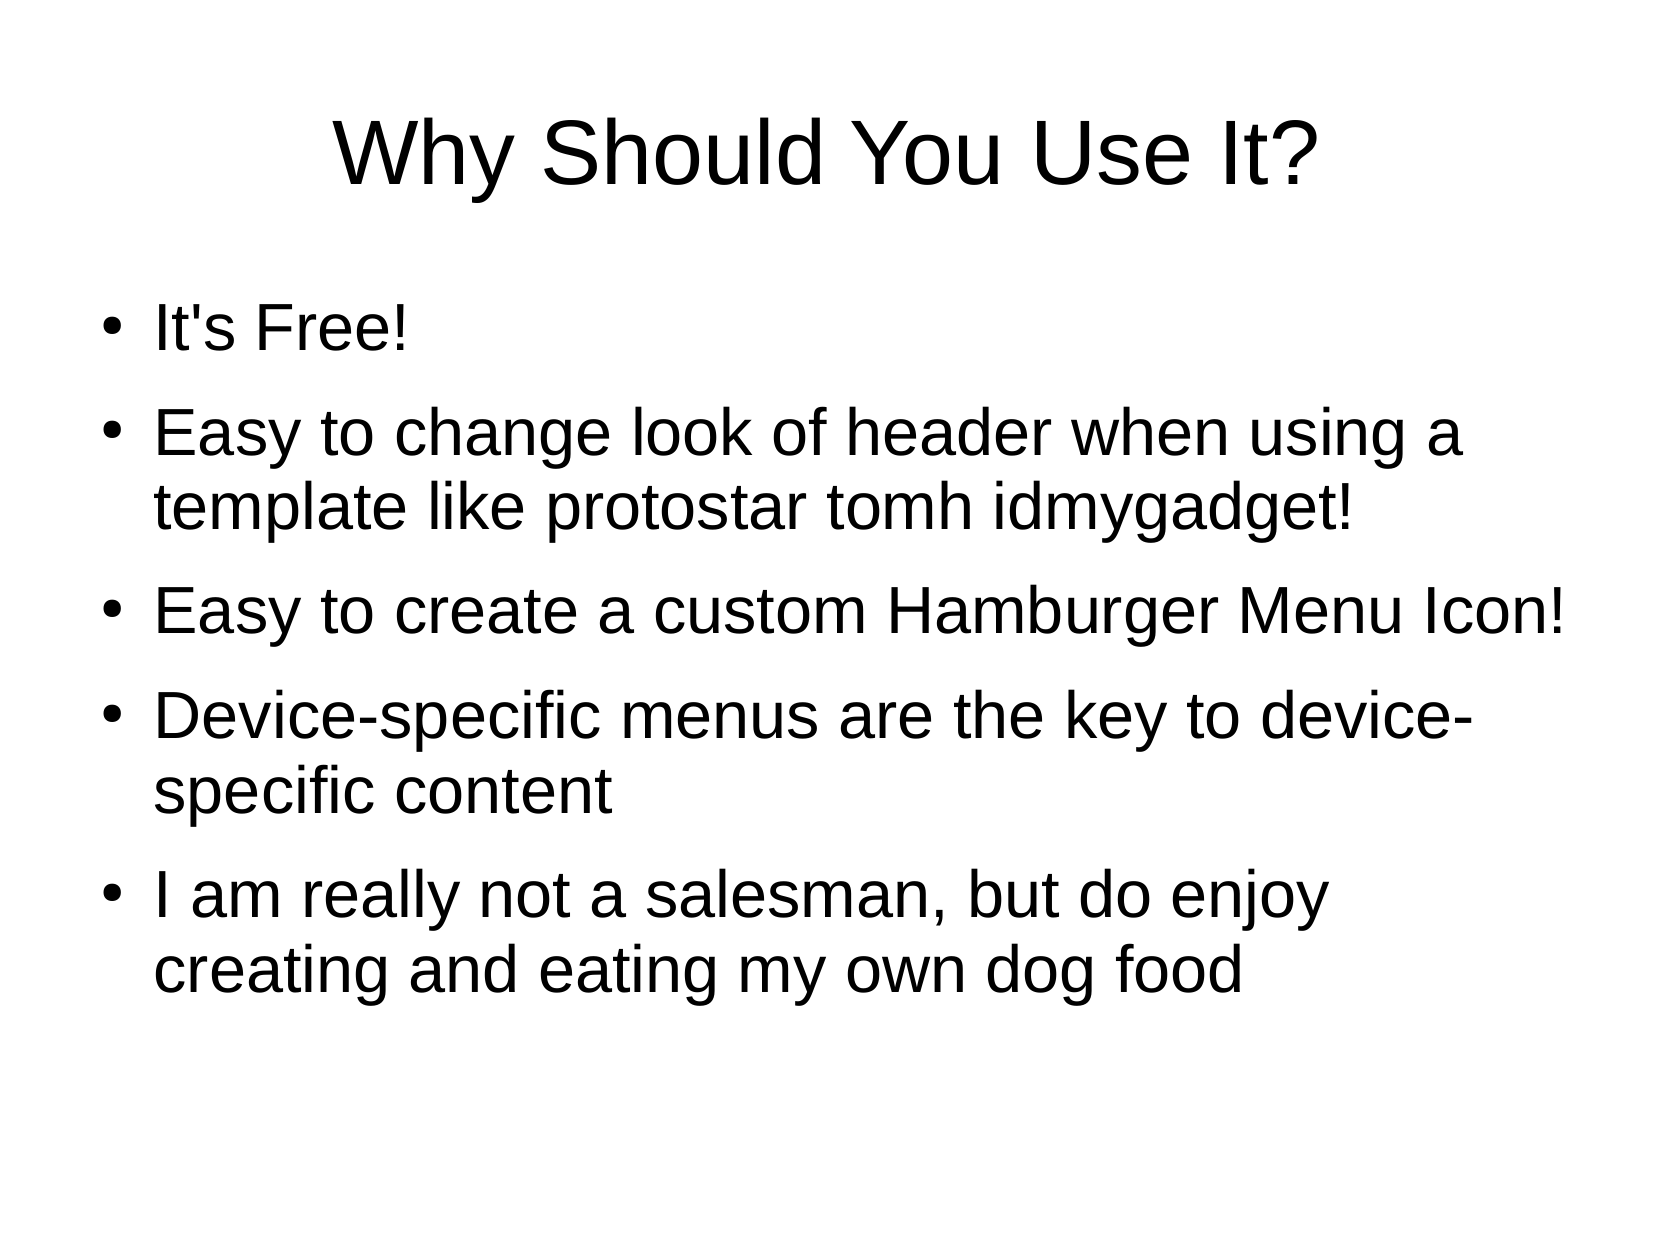

# Why Should You Use It?
It's Free!
Easy to change look of header when using a template like protostar tomh idmygadget!
Easy to create a custom Hamburger Menu Icon!
Device-specific menus are the key to device-specific content
I am really not a salesman, but do enjoy creating and eating my own dog food